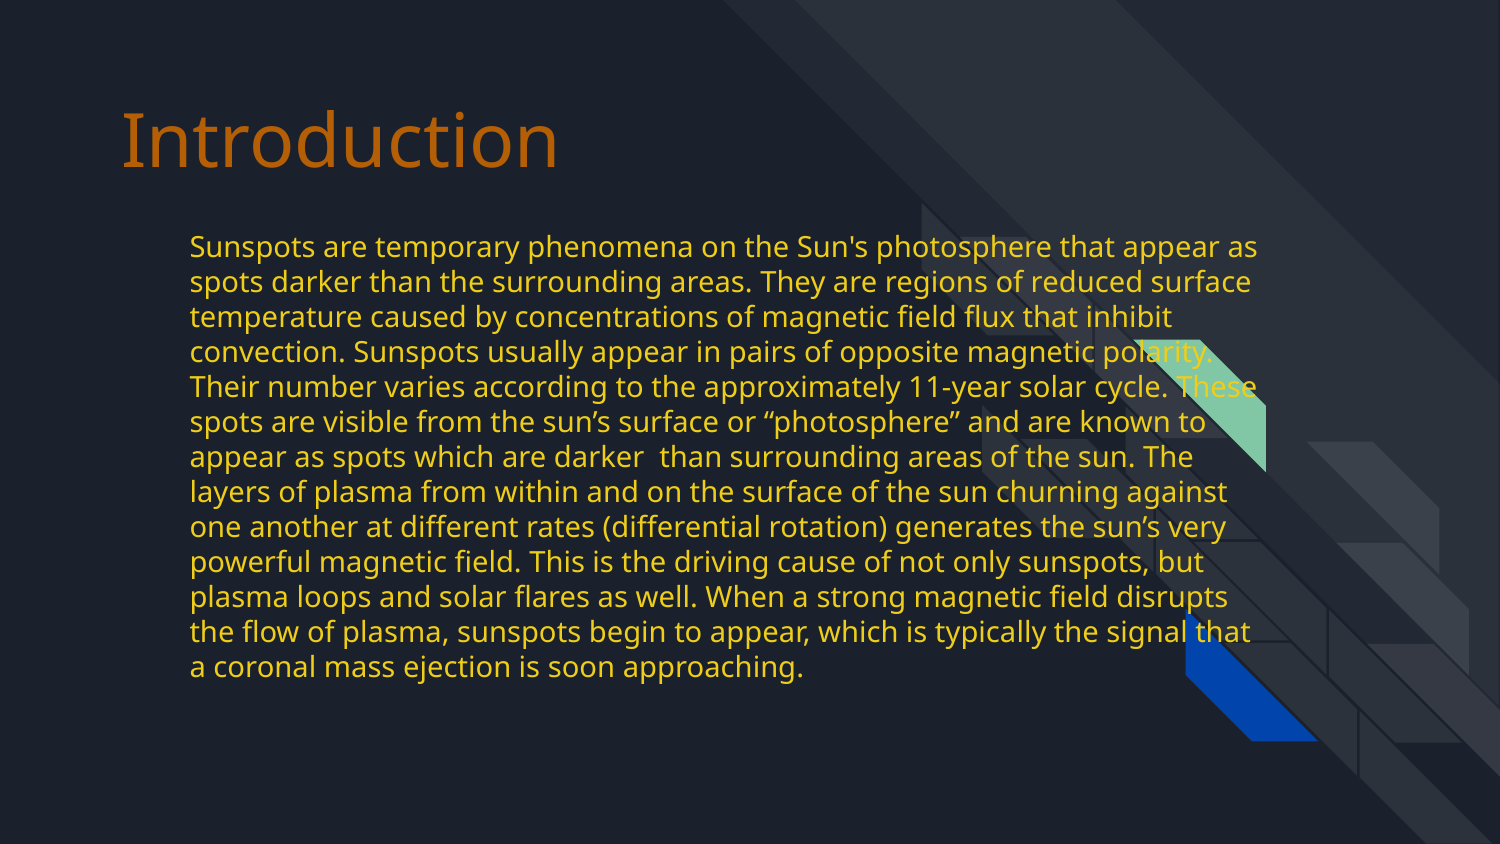

# Introduction
Sunspots are temporary phenomena on the Sun's photosphere that appear as spots darker than the surrounding areas. They are regions of reduced surface temperature caused by concentrations of magnetic field flux that inhibit convection. Sunspots usually appear in pairs of opposite magnetic polarity. Their number varies according to the approximately 11-year solar cycle. These spots are visible from the sun’s surface or “photosphere” and are known to appear as spots which are darker than surrounding areas of the sun. The layers of plasma from within and on the surface of the sun churning against one another at different rates (differential rotation) generates the sun’s very powerful magnetic field. This is the driving cause of not only sunspots, but plasma loops and solar flares as well. When a strong magnetic field disrupts the flow of plasma, sunspots begin to appear, which is typically the signal that a coronal mass ejection is soon approaching.